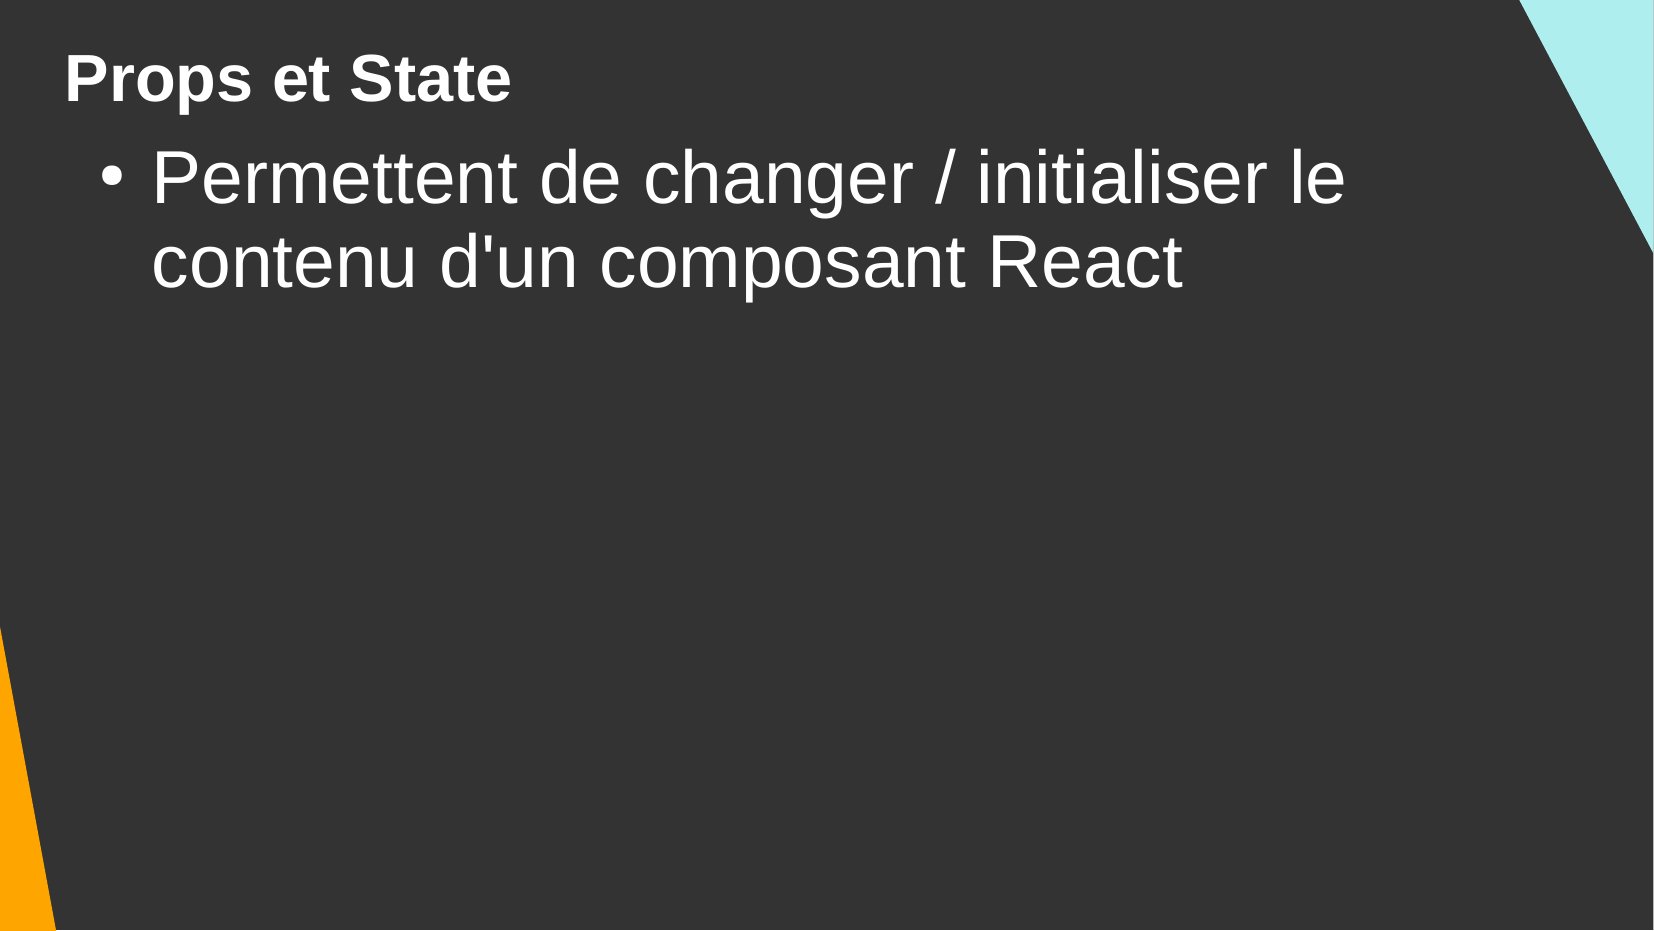

# Props et State
Permettent de changer / initialiser le contenu d'un composant React